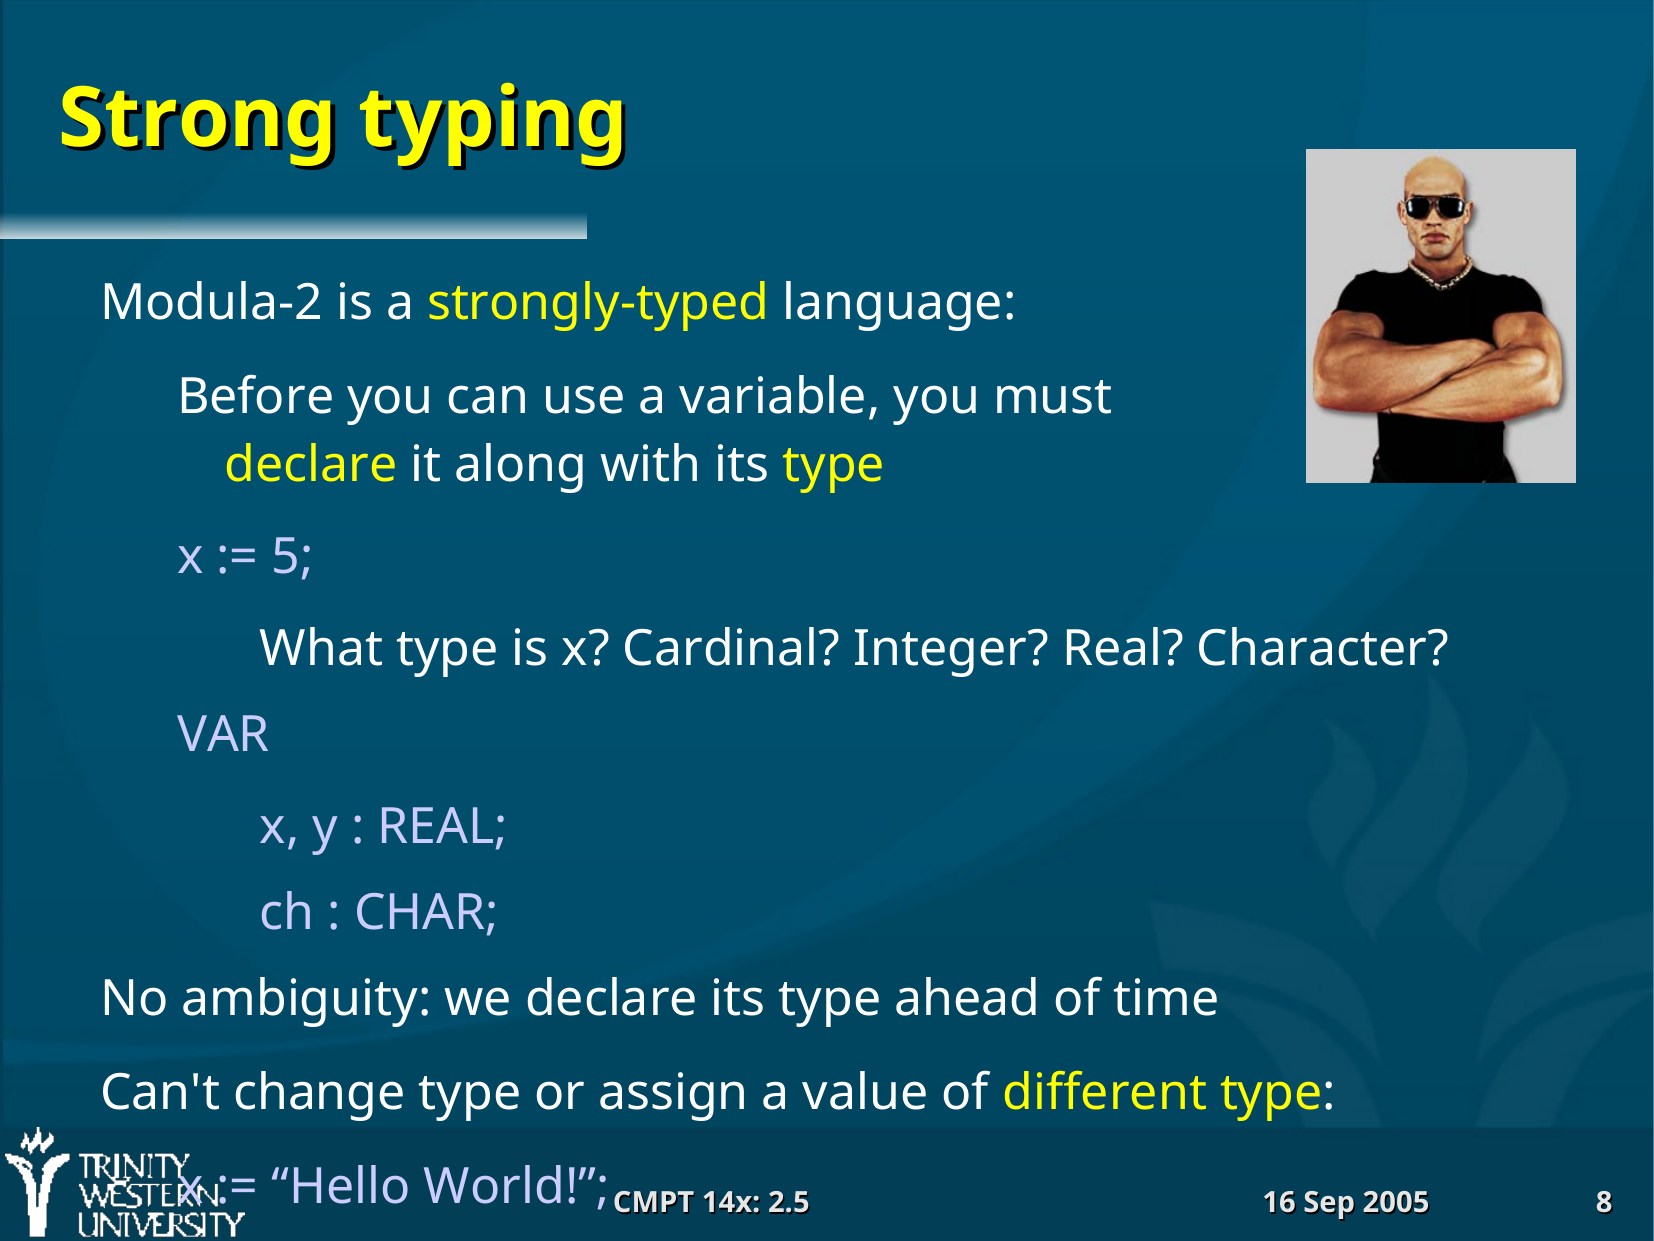

# Strong typing
Modula-2 is a strongly-typed language:
Before you can use a variable, you must
declare it along with its type
x := 5;
What type is x? Cardinal? Integer? Real? Character?
VAR
x, y : REAL;
ch : CHAR;
No ambiguity: we declare its type ahead of time
Can't change type or assign a value of different type:
x := “Hello World!”;
CMPT 14x: 2.5
16 Sep 2005
8